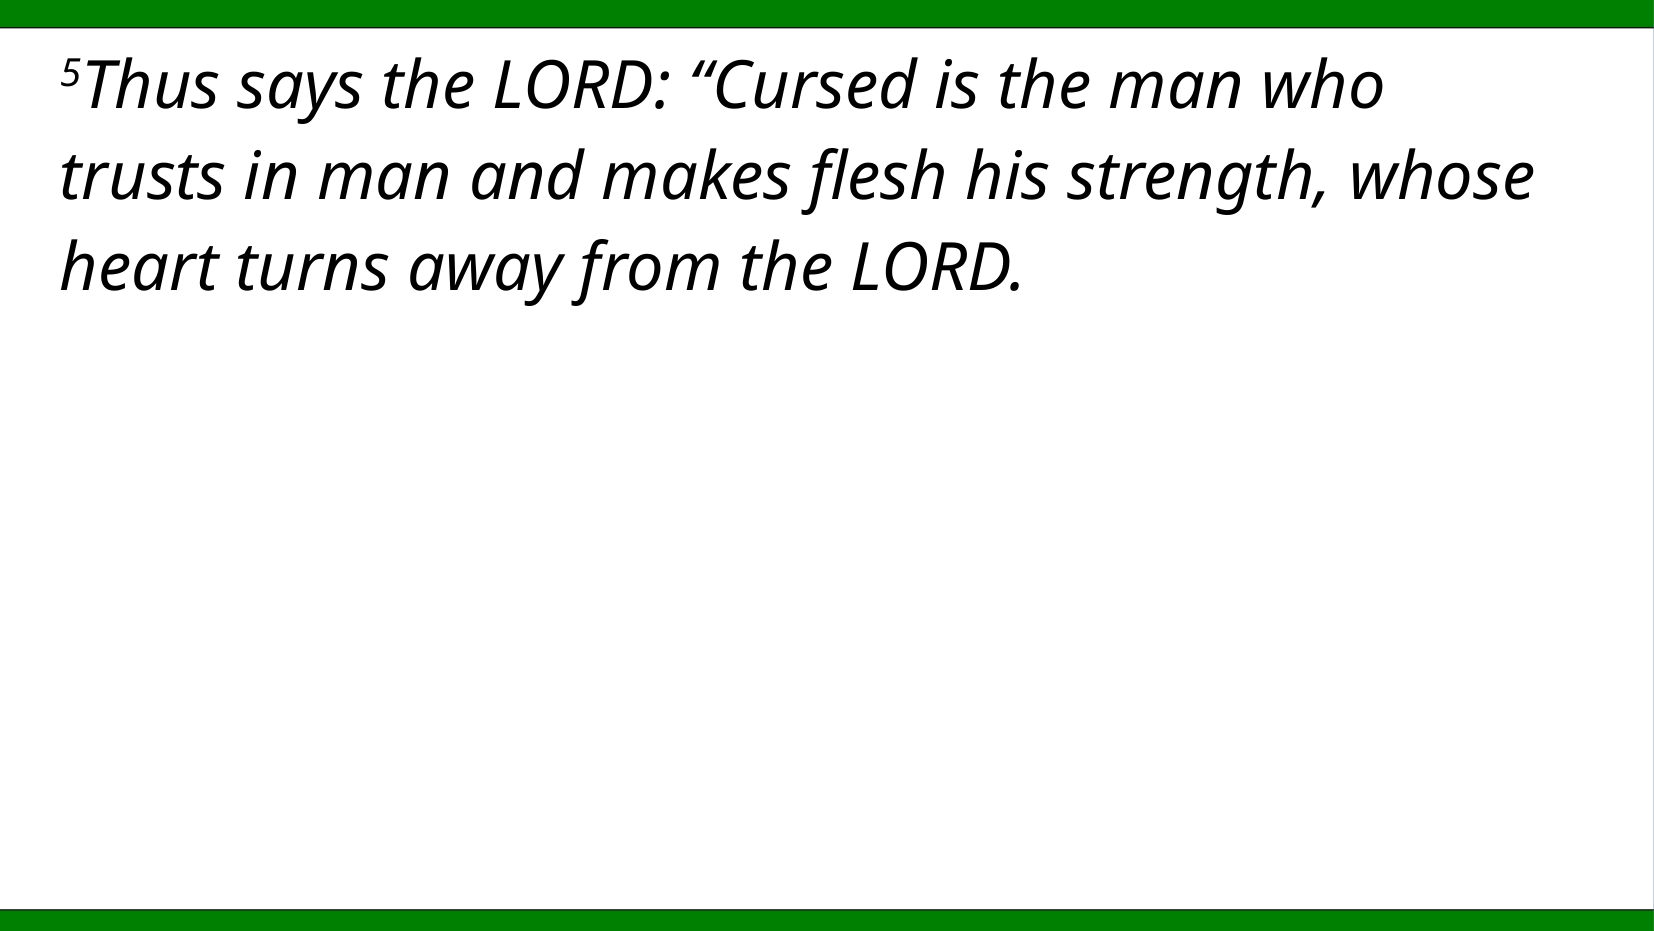

5Thus says the LORD: “Cursed is the man who trusts in man and makes flesh his strength, whose heart turns away from the LORD.